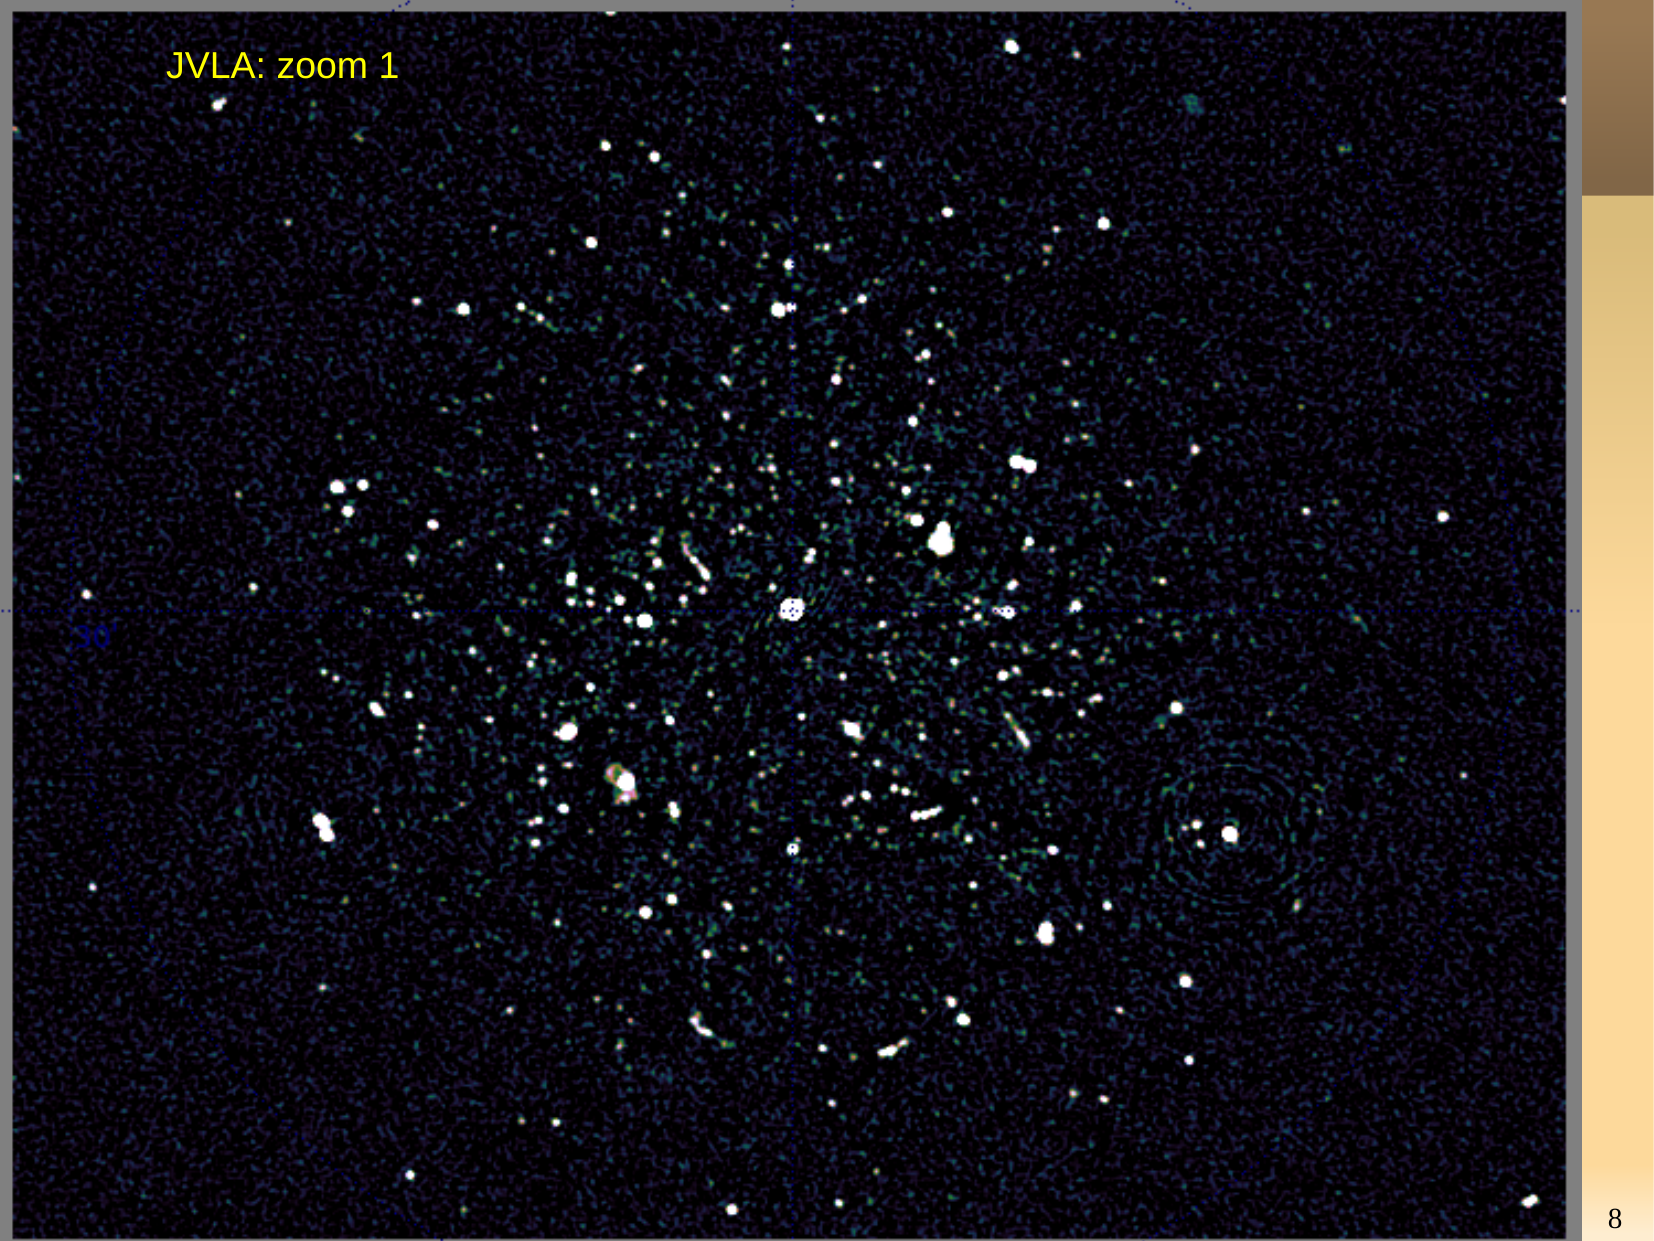

WSRT: full image
JVLA: zoom 1
NRAO Algorithms Telecon
14/11/2013
8